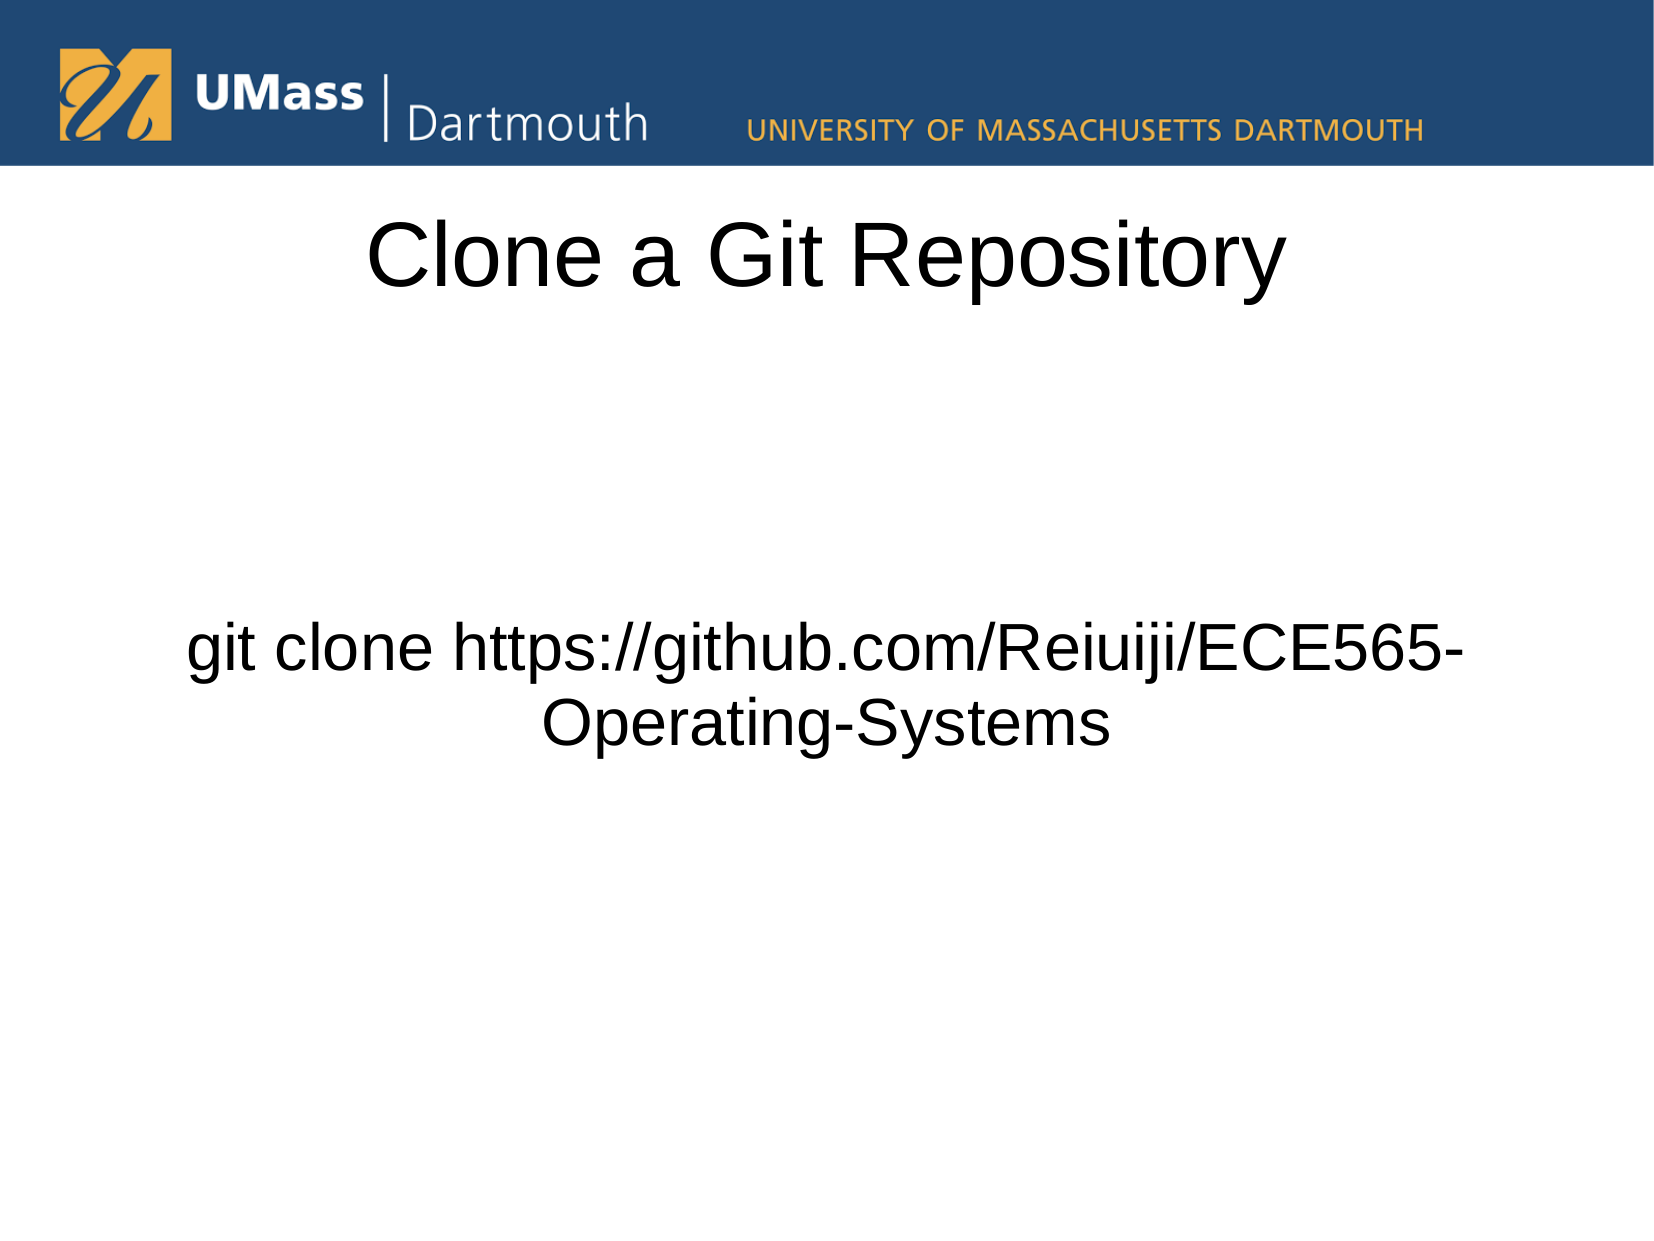

# Clone a Git Repository
git clone https://github.com/Reiuiji/ECE565-Operating-Systems